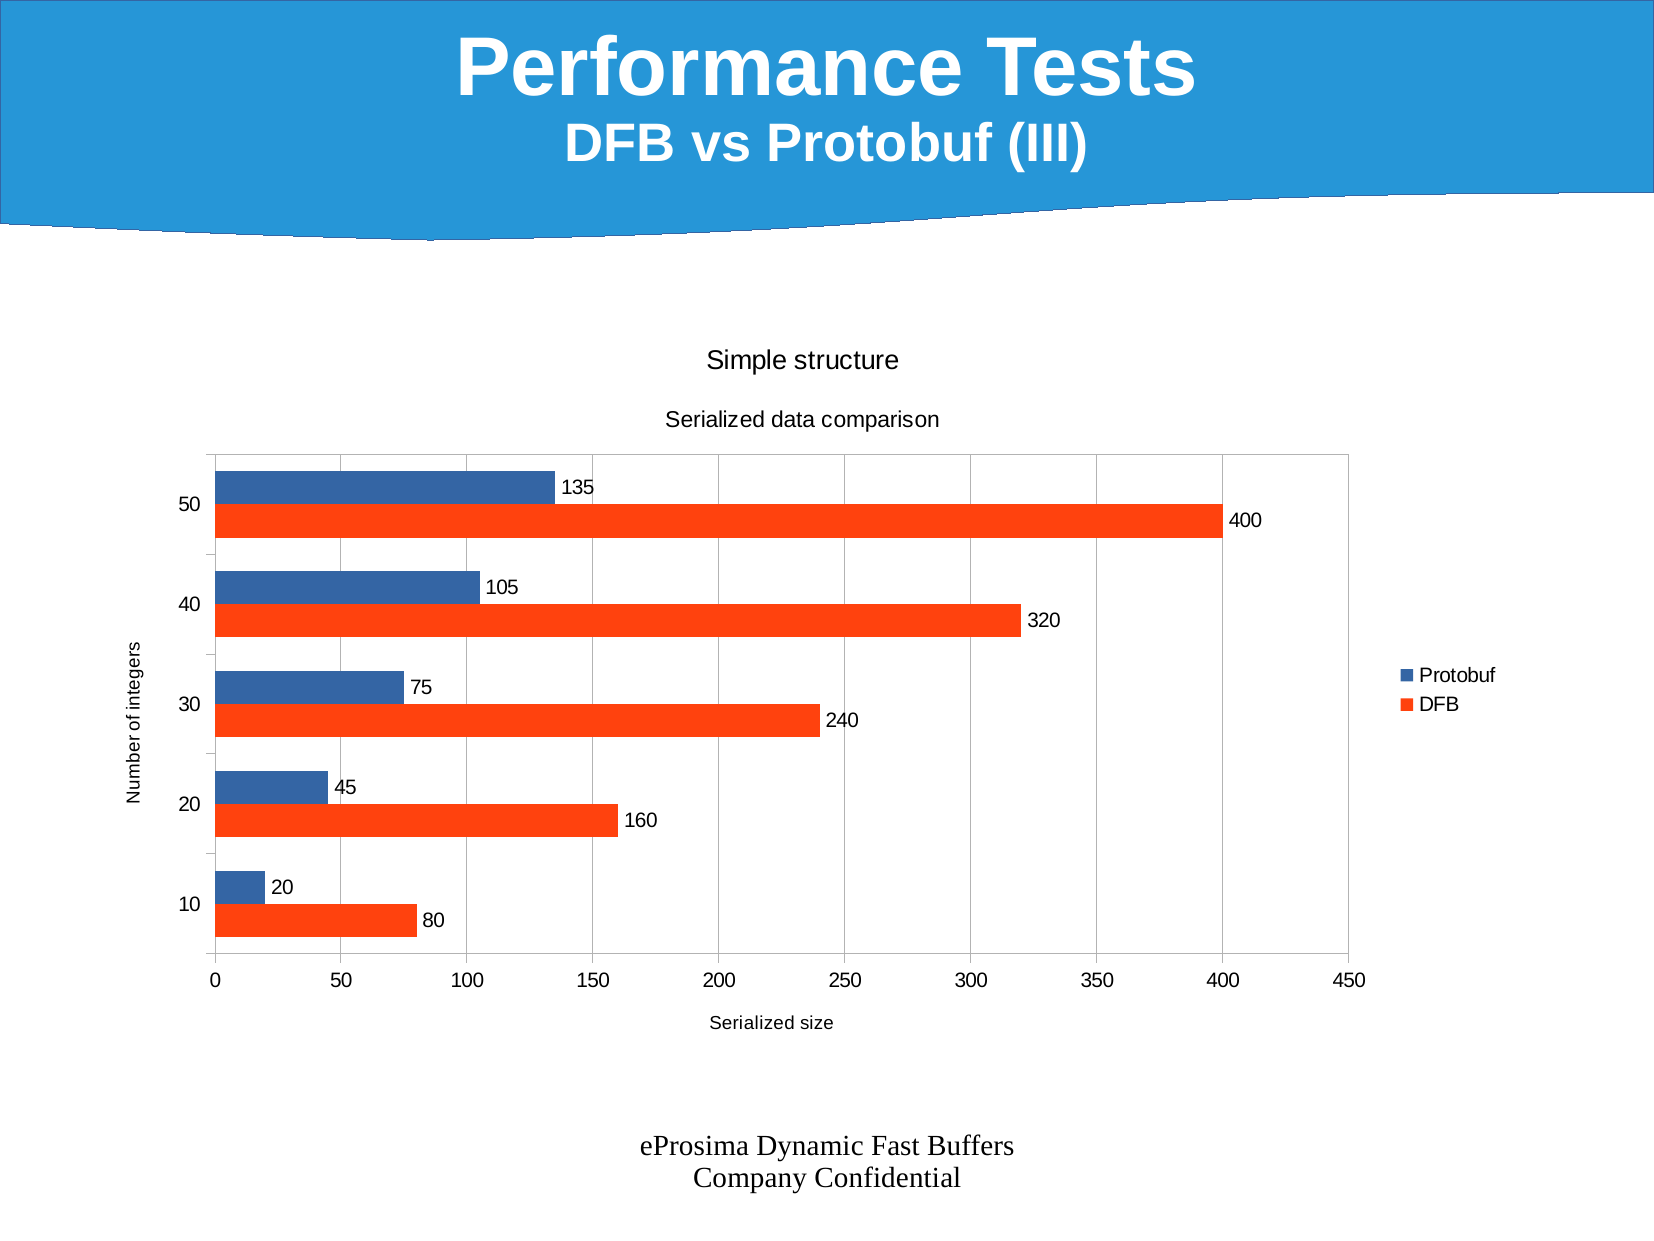

Performance Tests
DFB vs Protobuf (III)
### Chart: Simple structure
Serialized data comparison
| Category | DFB | Protobuf |
|---|---|---|
| 10 | 80.0 | 20.0 |
| 20 | 160.0 | 45.0 |
| 30 | 240.0 | 75.0 |
| 40 | 320.0 | 105.0 |
| 50 | 400.0 | 135.0 |eProsima Dynamic Fast Buffers